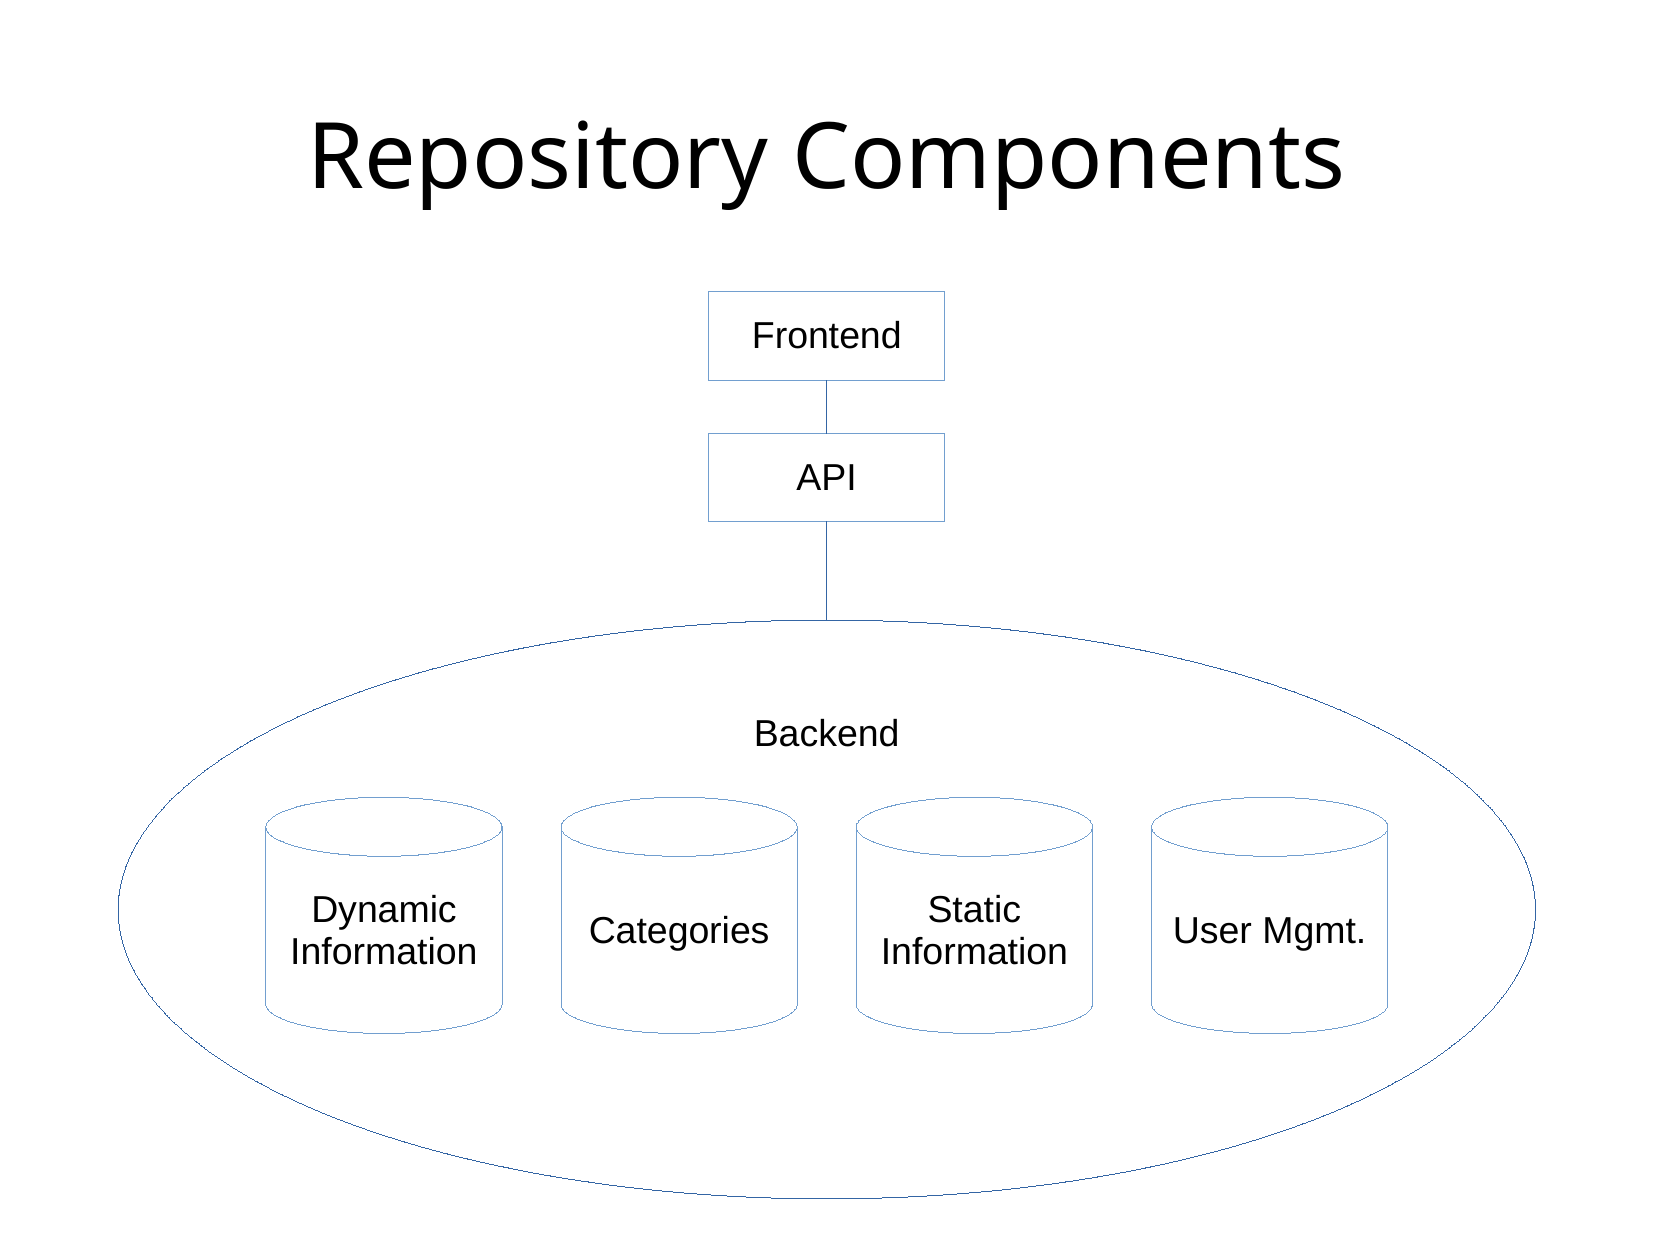

# Repository Components
Frontend
API
Backend
Dynamic Information
Categories
Static Information
User Mgmt.